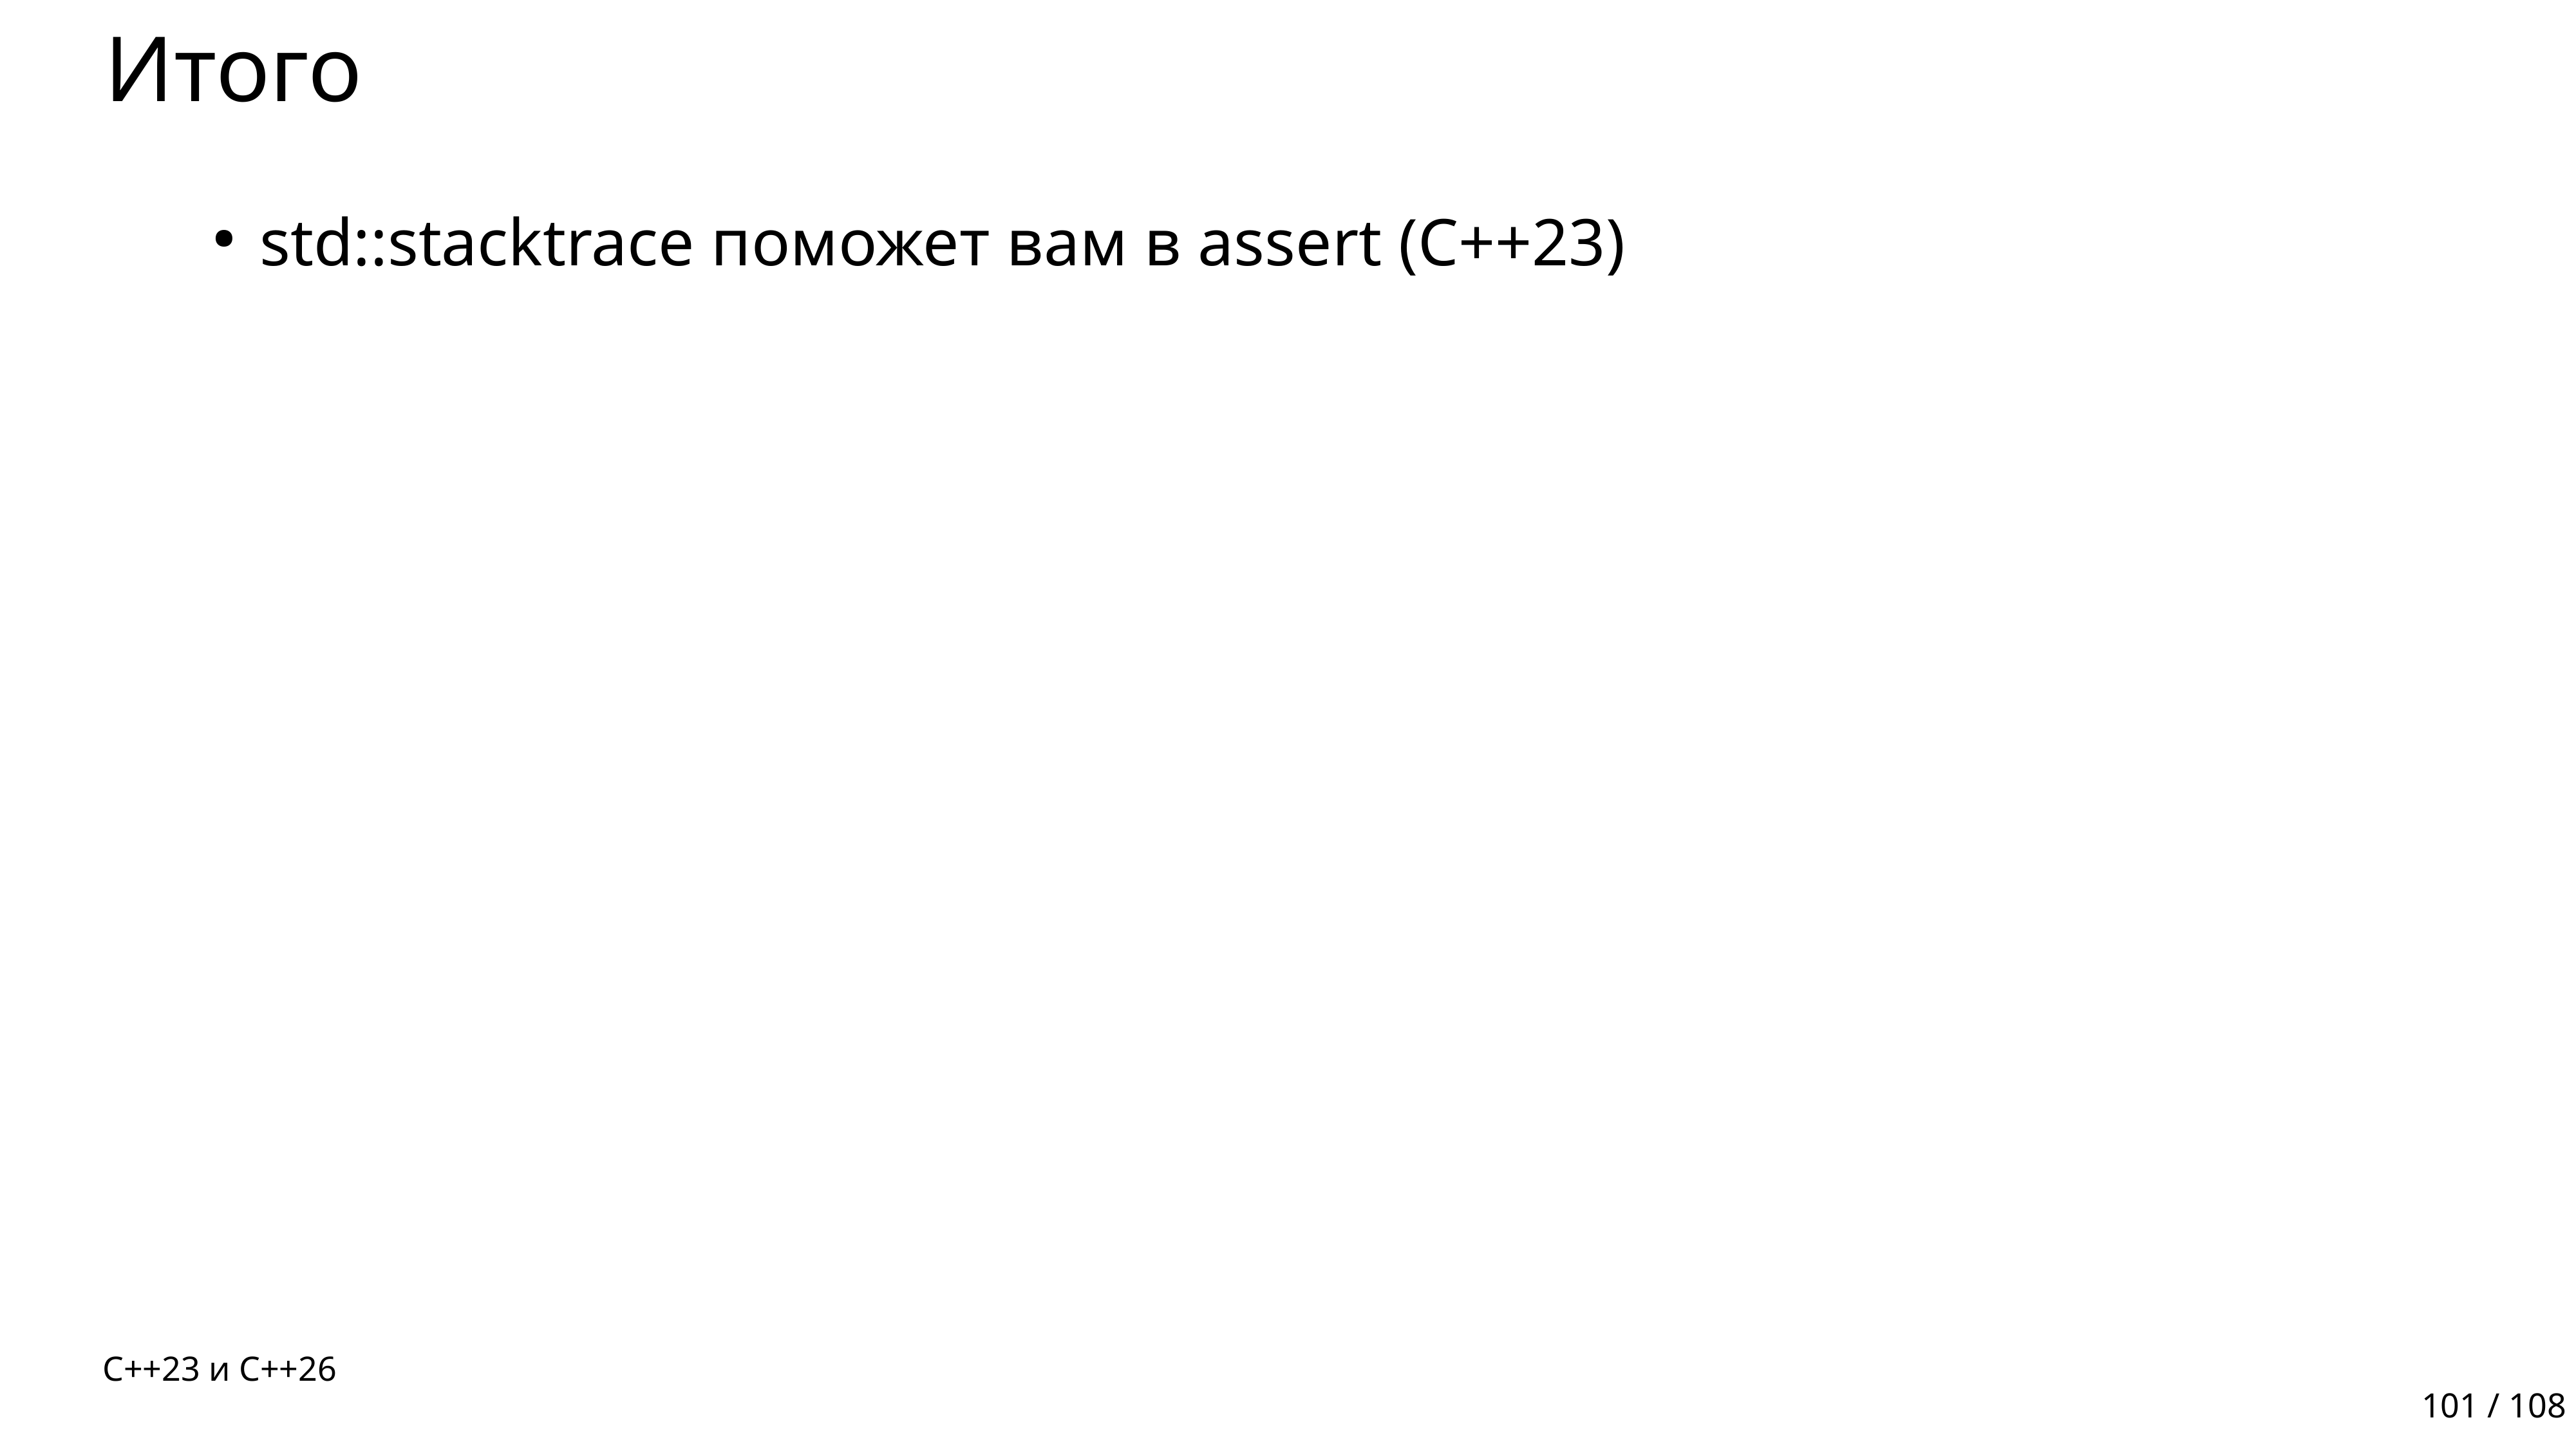

Итого
# std::stacktrace поможет вам в assert (С++23)
C++23 и C++26